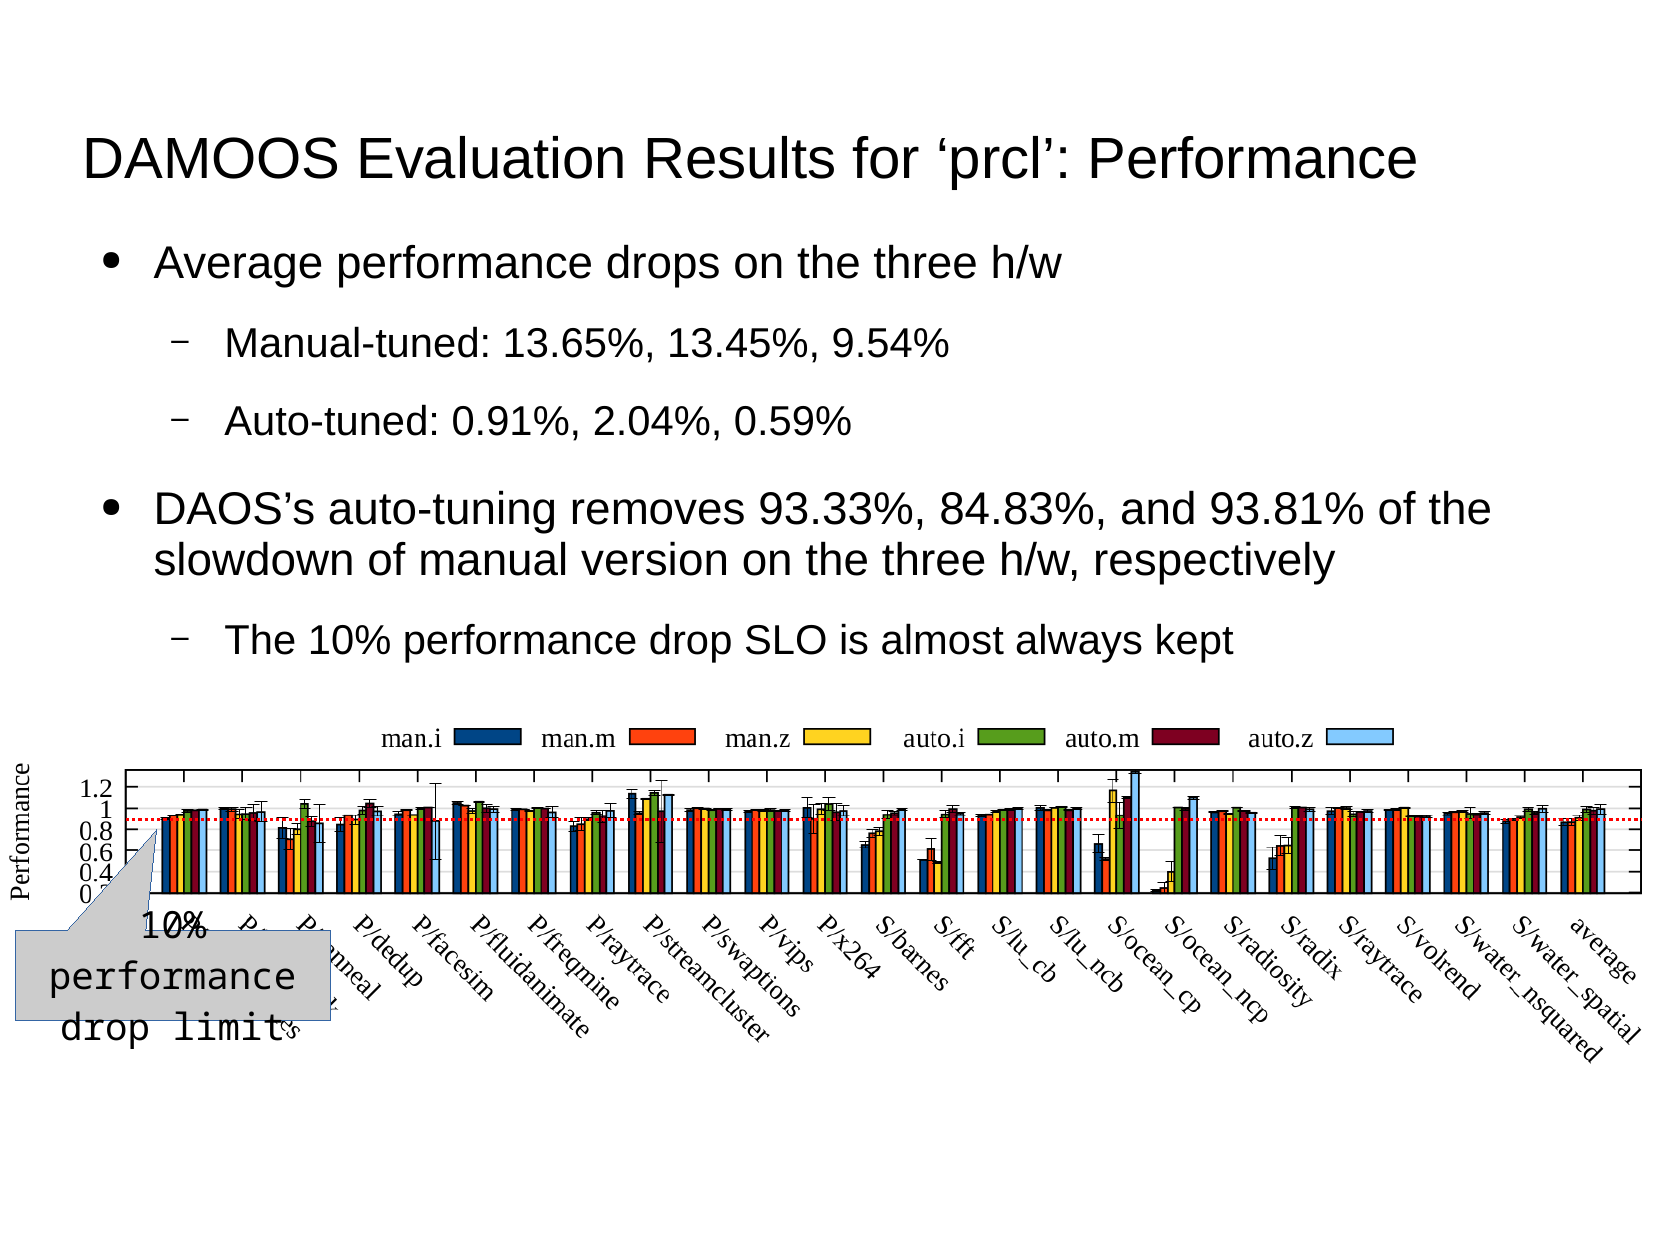

# DAMOOS Evaluation Results for ‘prcl’: Performance
Average performance drops on the three h/w
Manual-tuned: 13.65%, 13.45%, 9.54%
Auto-tuned: 0.91%, 2.04%, 0.59%
DAOS’s auto-tuning removes 93.33%, 84.83%, and 93.81% of the slowdown of manual version on the three h/w, respectively
The 10% performance drop SLO is almost always kept
10% performance drop limit